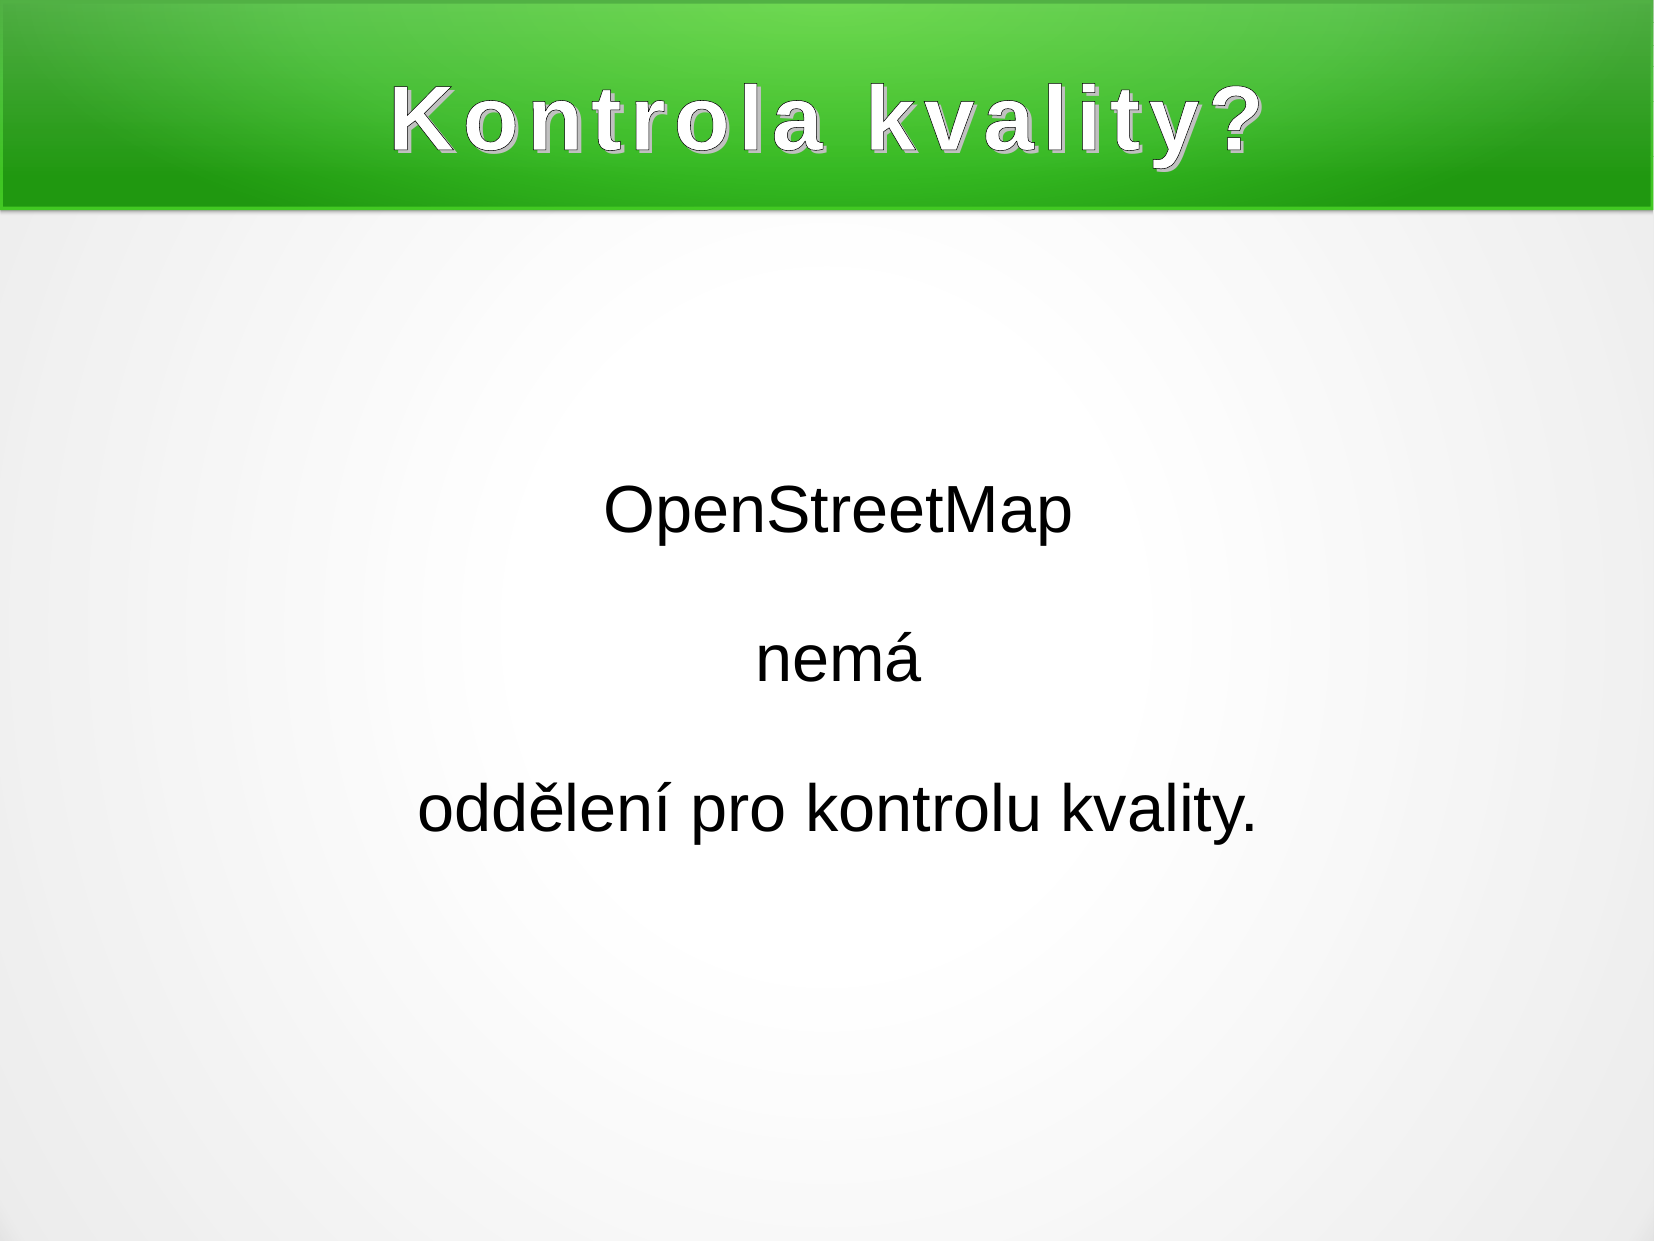

# Kontrola kvality?
OpenStreetMap
nemá
oddělení pro kontrolu kvality.